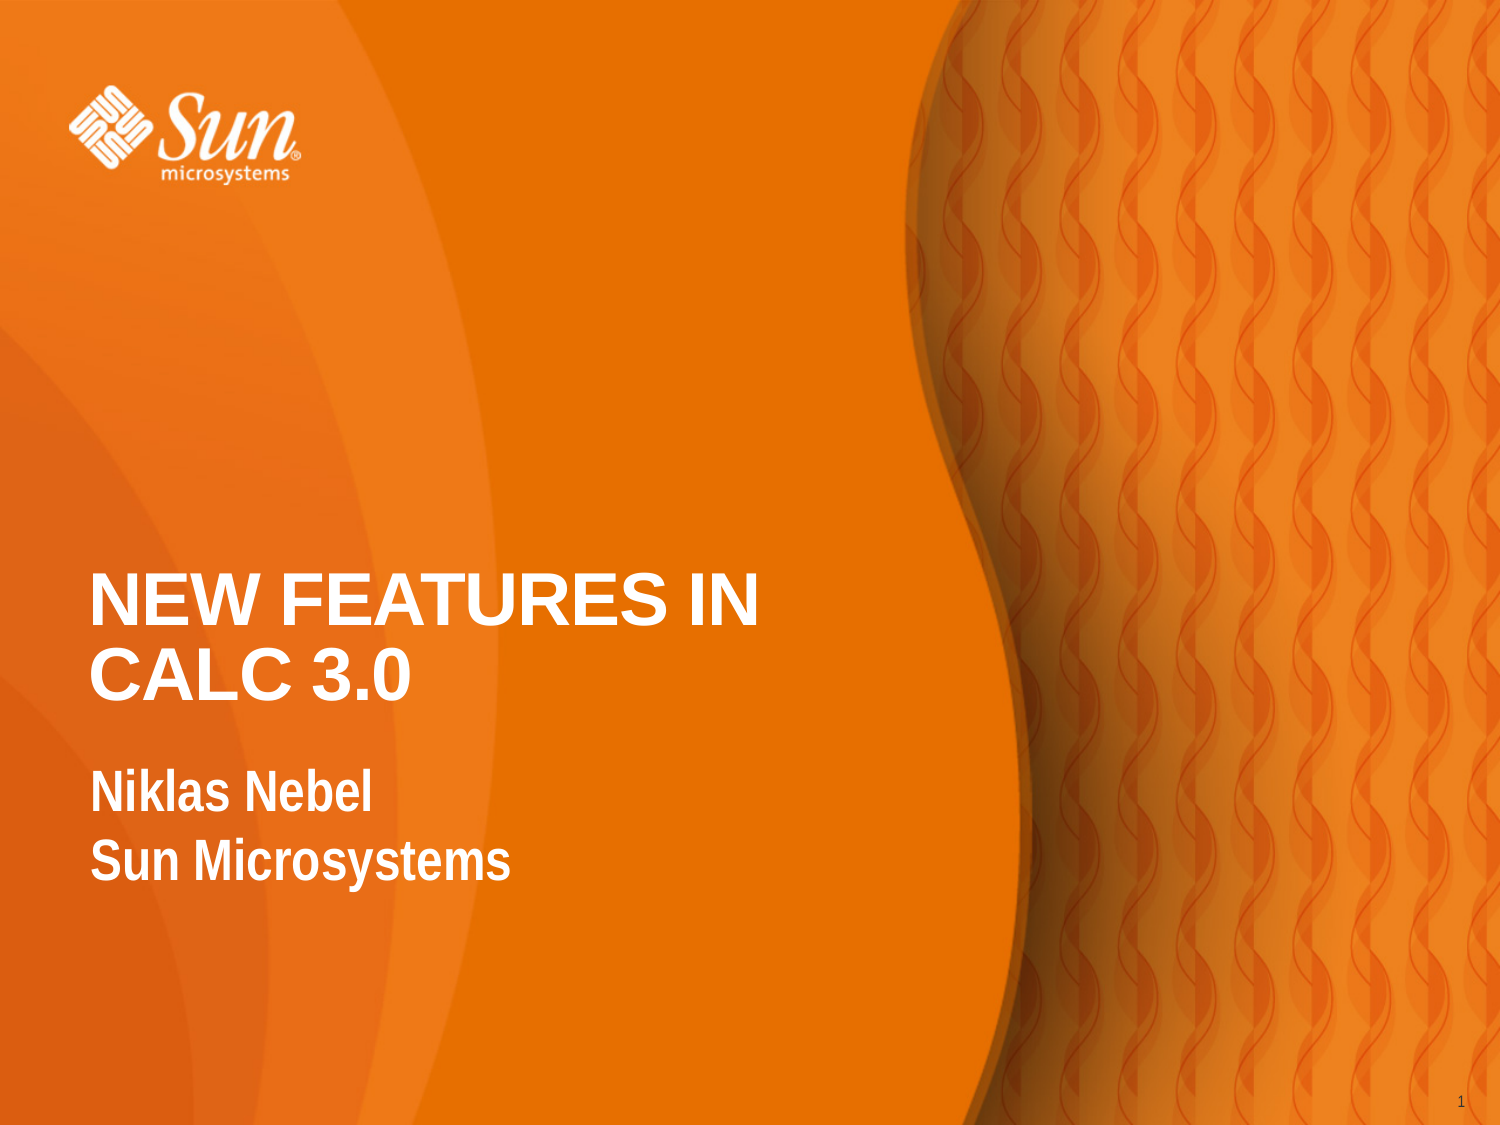

NEW FEATURES IN CALC 3.0
# Niklas Nebel
Sun Microsystems